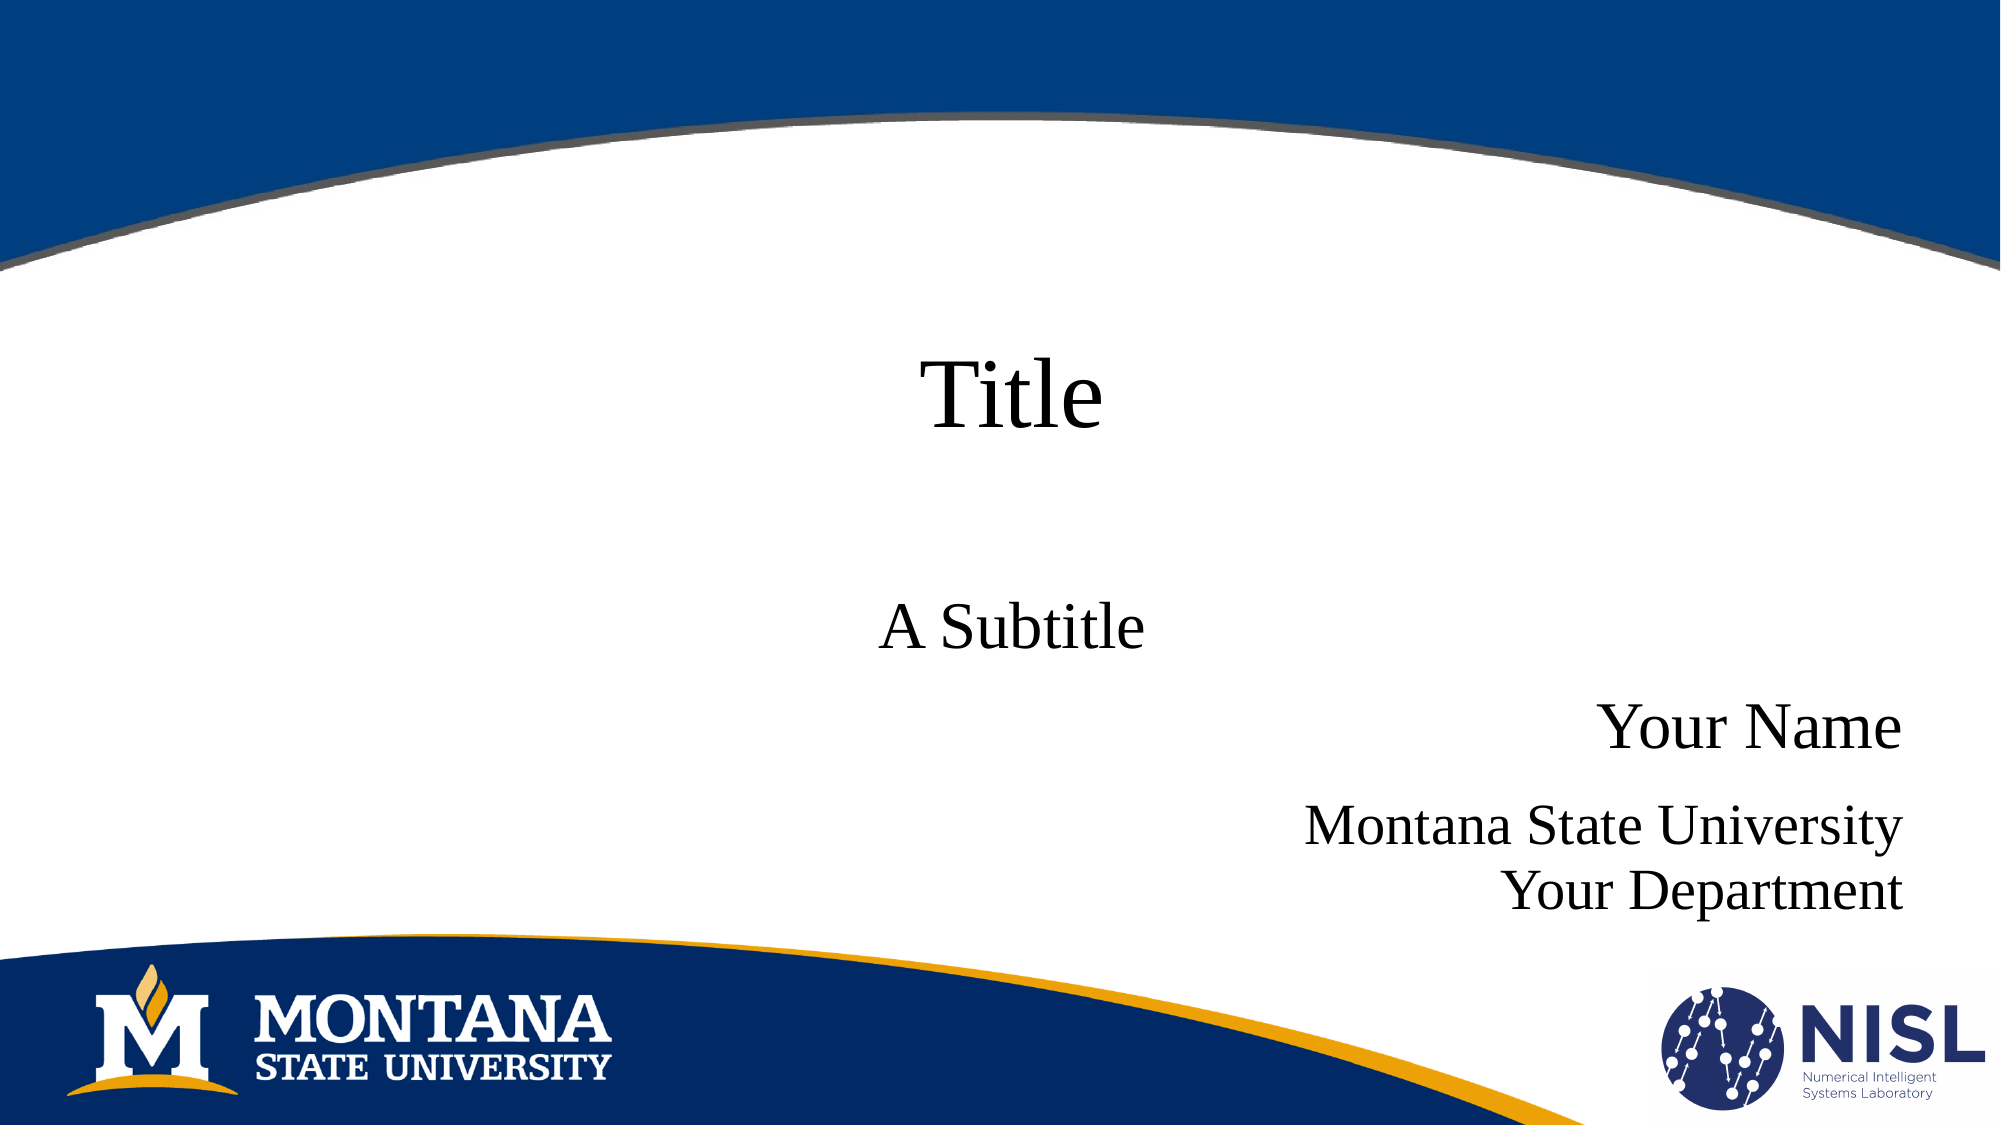

# Title
A Subtitle
Your Name
Montana State University
Your Department